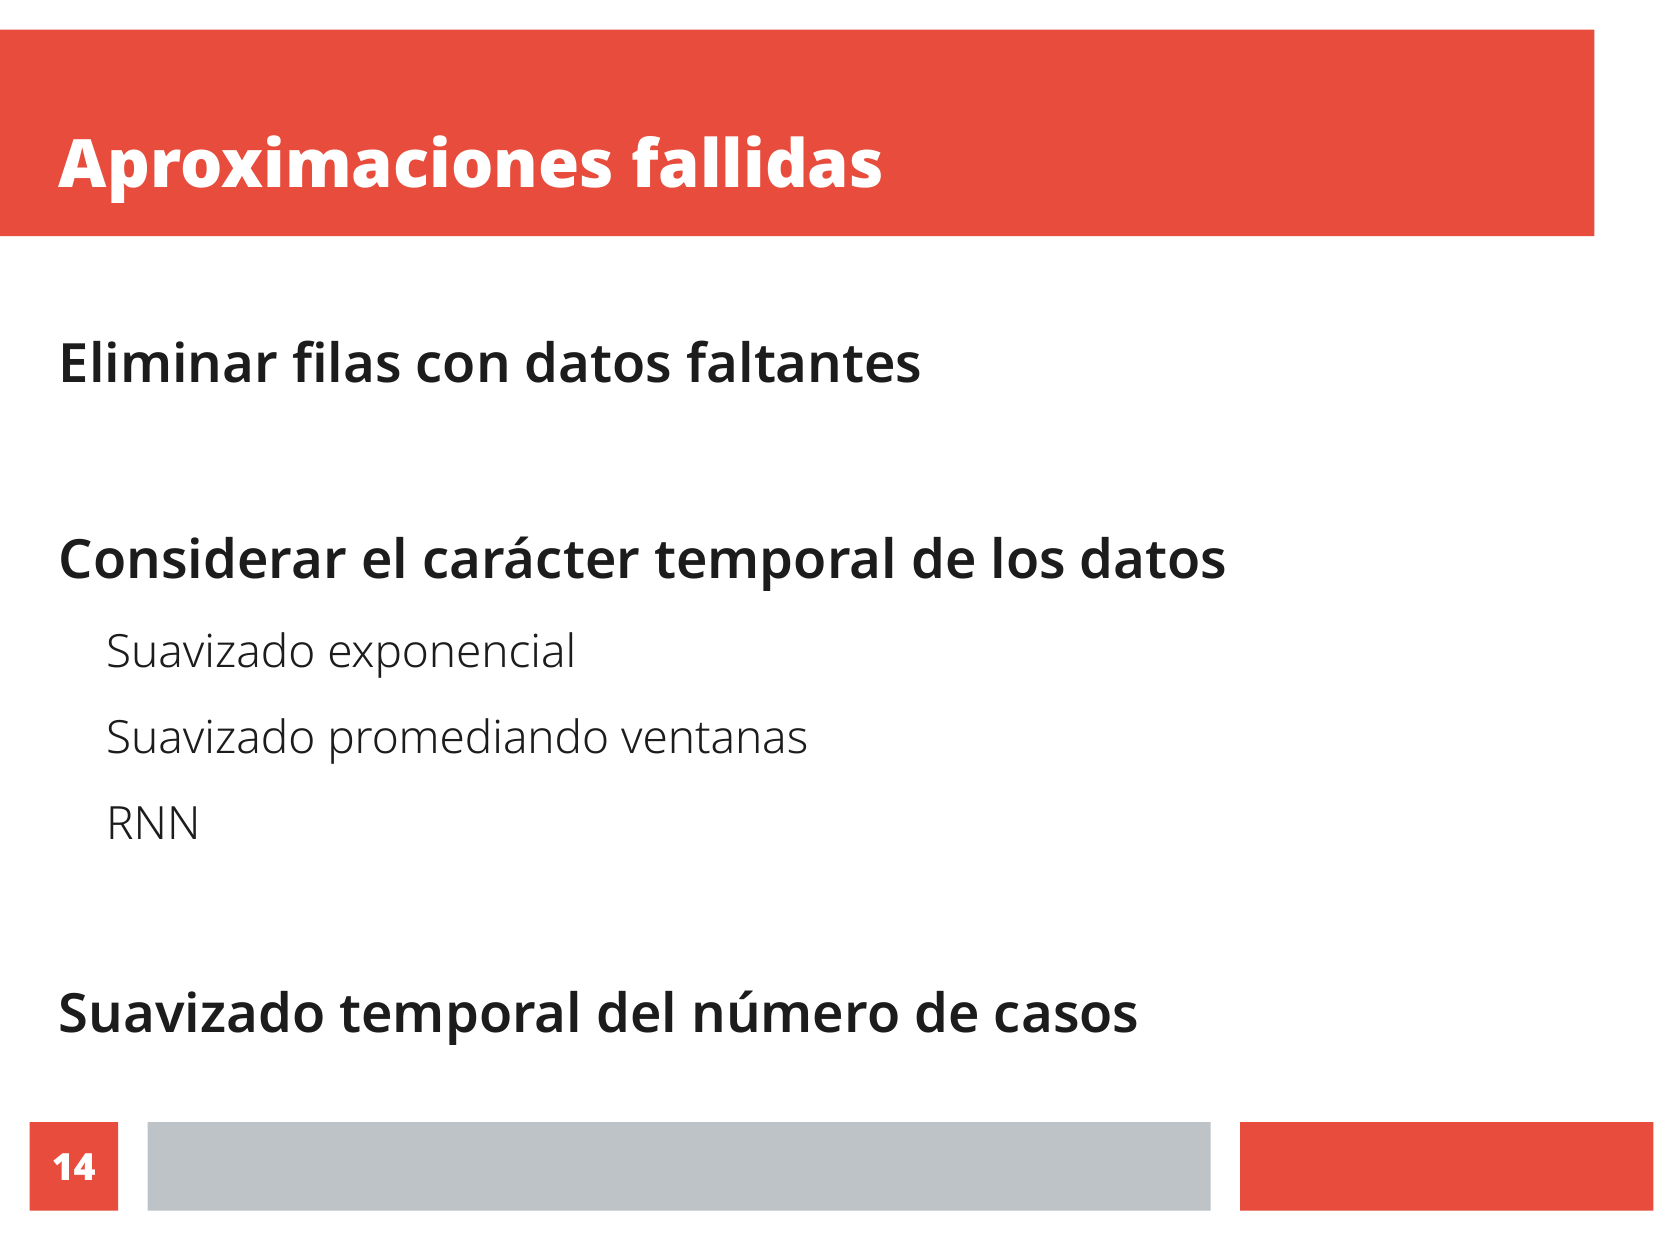

# Aproximaciones fallidas
Eliminar filas con datos faltantes
Considerar el carácter temporal de los datos
Suavizado exponencial
Suavizado promediando ventanas
RNN
Suavizado temporal del número de casos
14